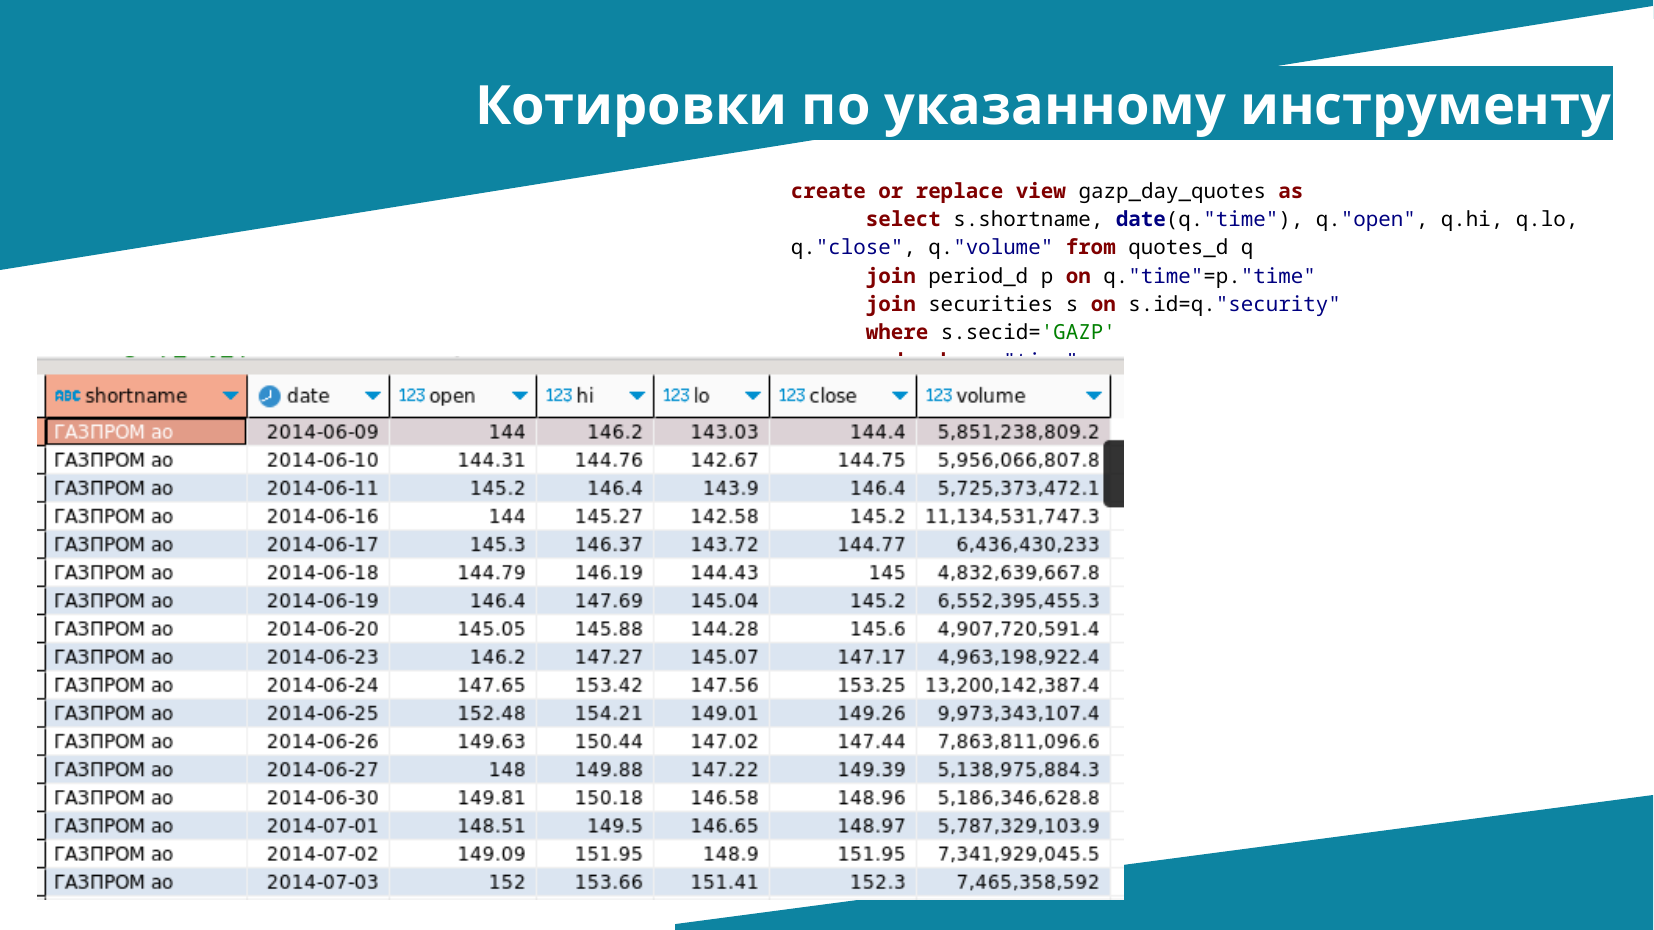

# Котировки по указанному инструменту
create or replace view gazp_day_quotes as
	select s.shortname, date(q."time"), q."open", q.hi, q.lo, q."close", q."volume" from quotes_d q
	join period_d p on q."time"=p."time"
	join securities s on s.id=q."security"
	where s.secid='GAZP'
	order by q."time" ;